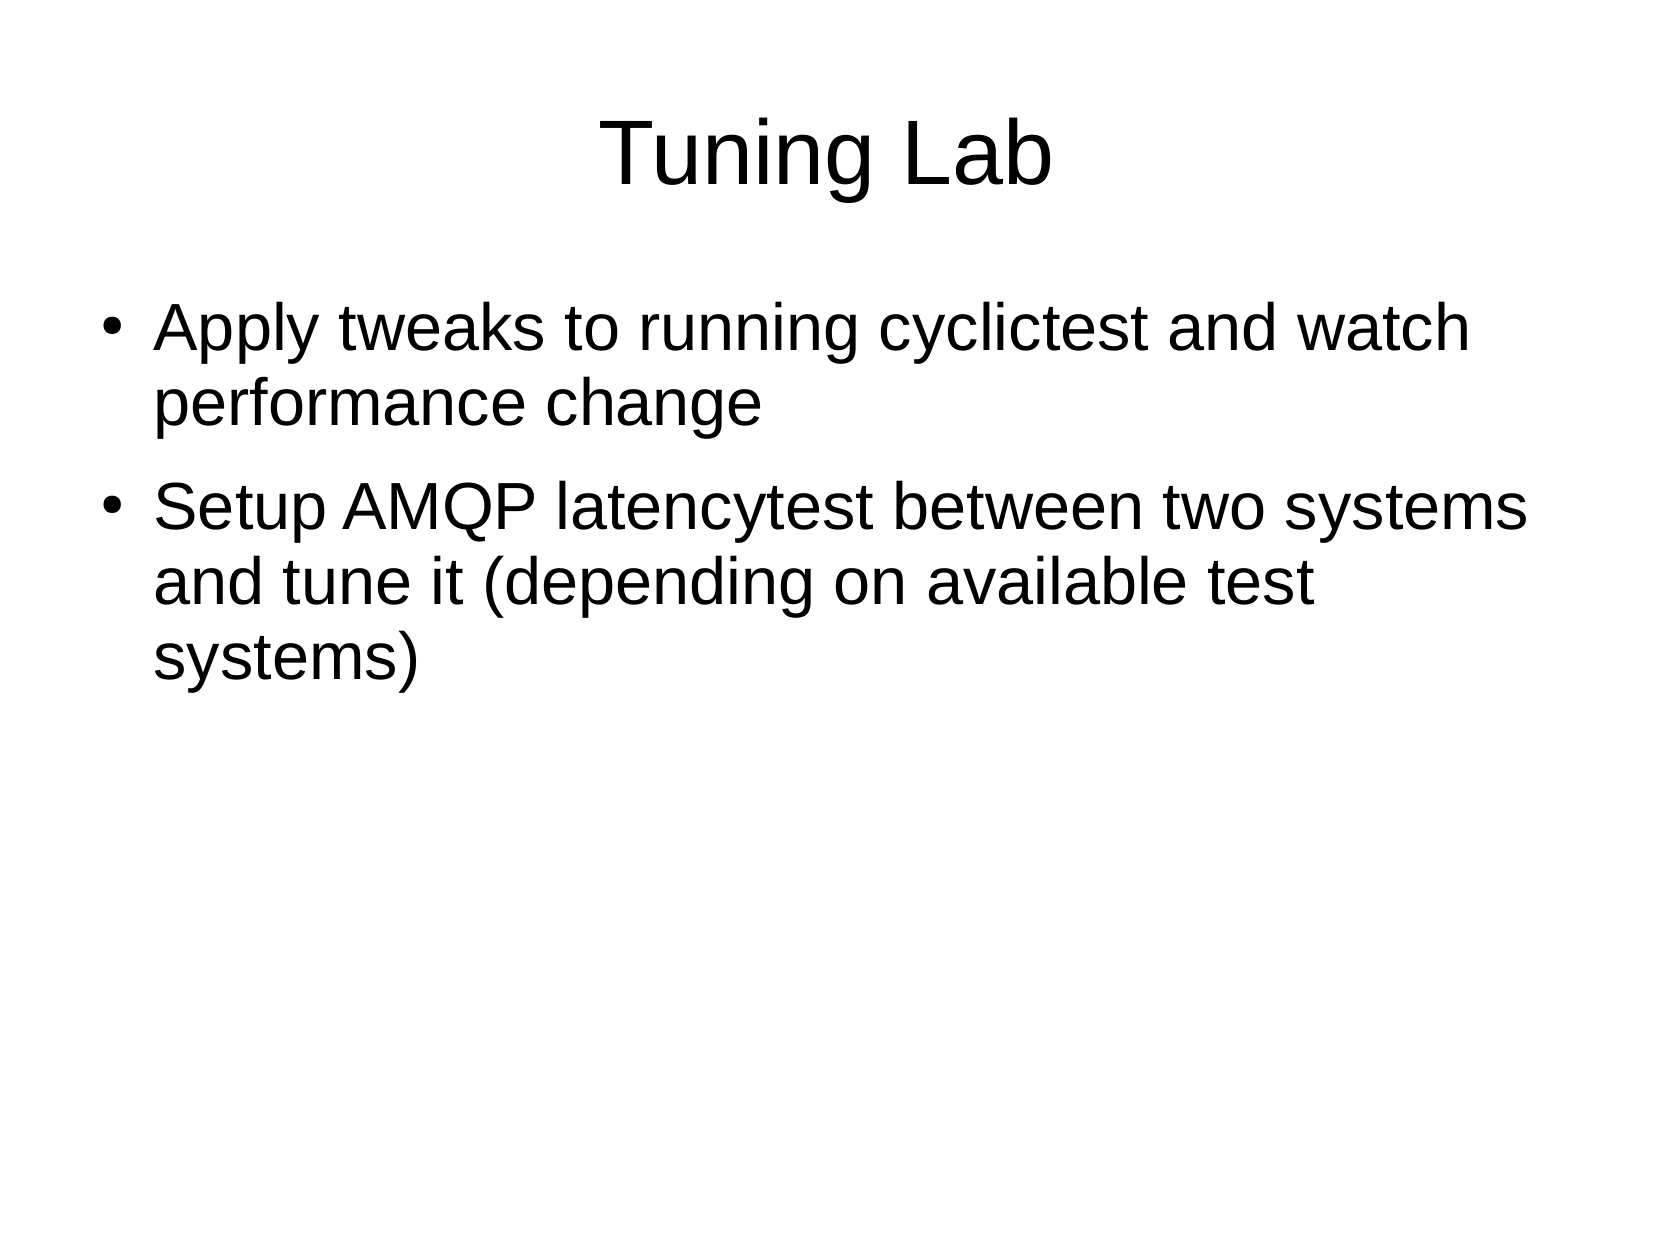

# Tuning Lab
Apply tweaks to running cyclictest and watch performance change
Setup AMQP latencytest between two systems and tune it (depending on available test systems)